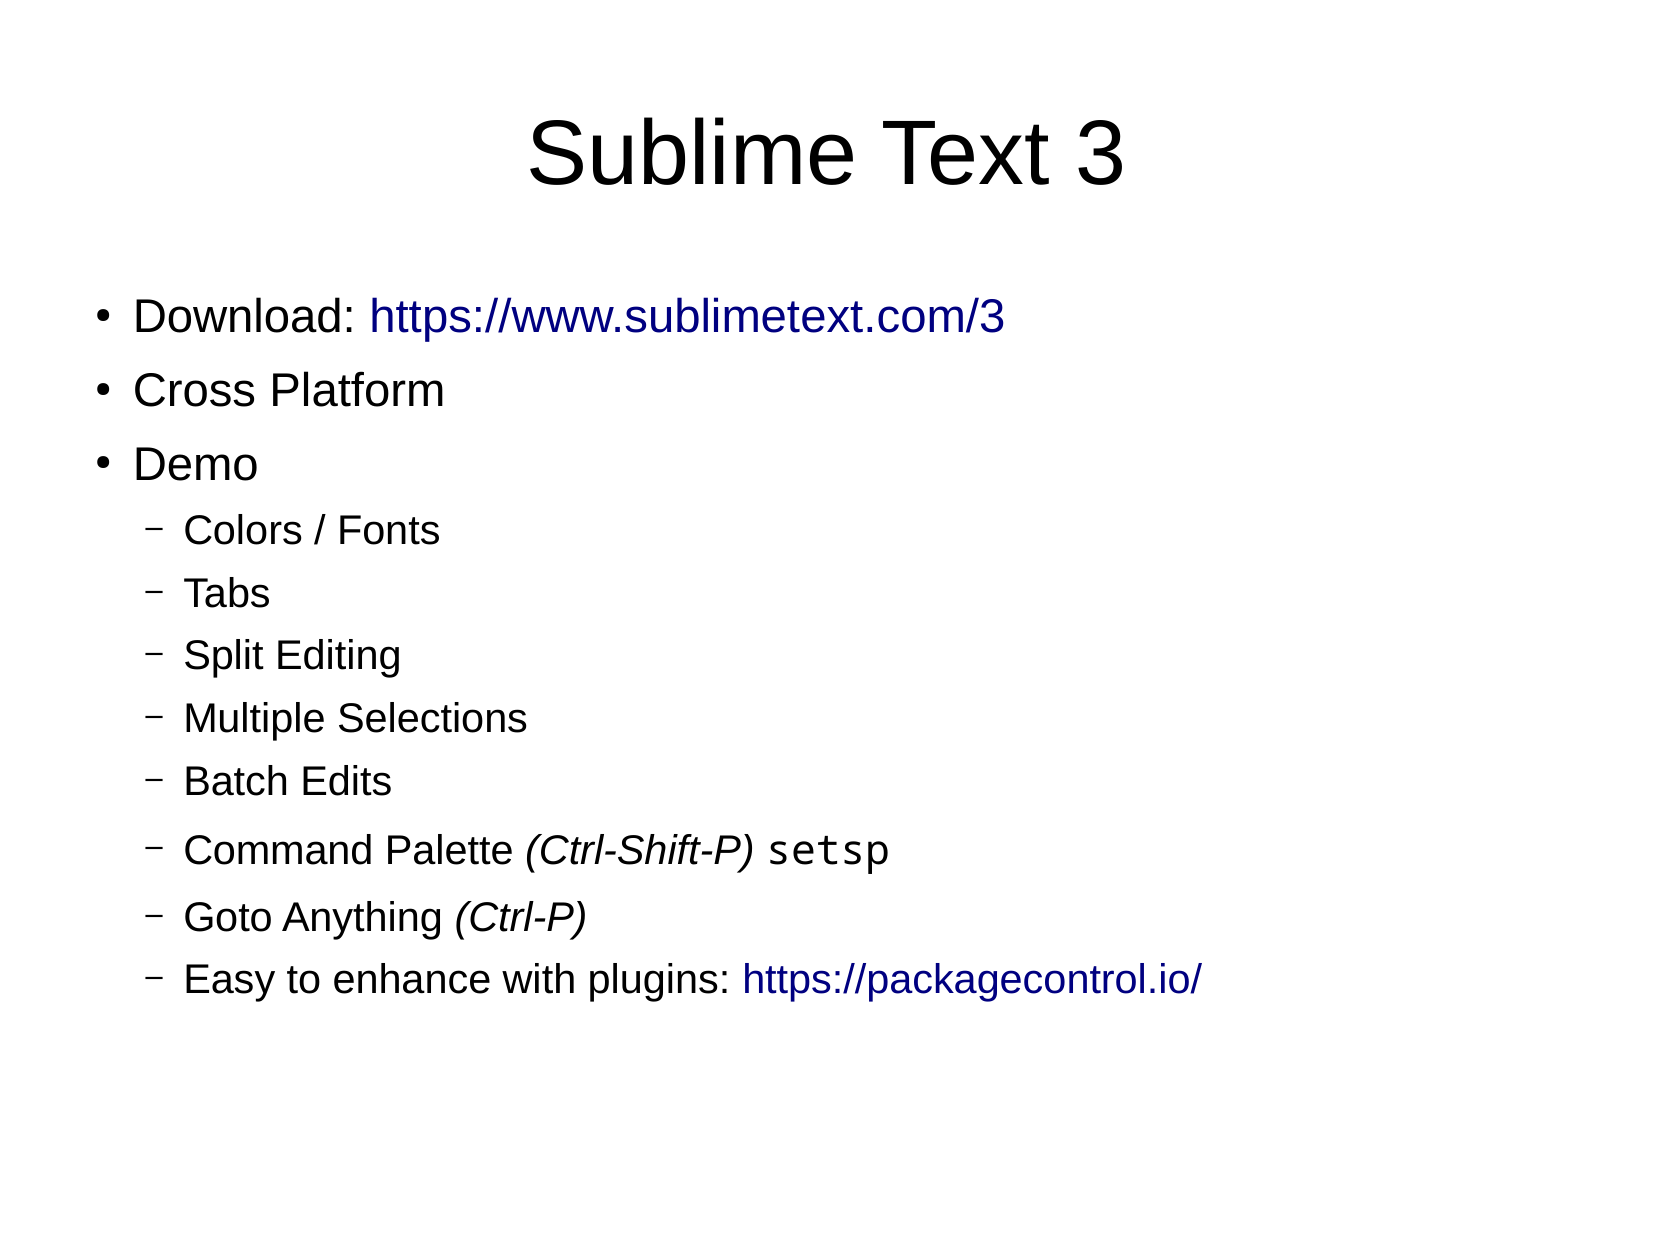

# Sublime Text 3
Download: https://www.sublimetext.com/3
Cross Platform
Demo
Colors / Fonts
Tabs
Split Editing
Multiple Selections
Batch Edits
Command Palette (Ctrl-Shift-P) setsp
Goto Anything (Ctrl-P)
Easy to enhance with plugins: https://packagecontrol.io/